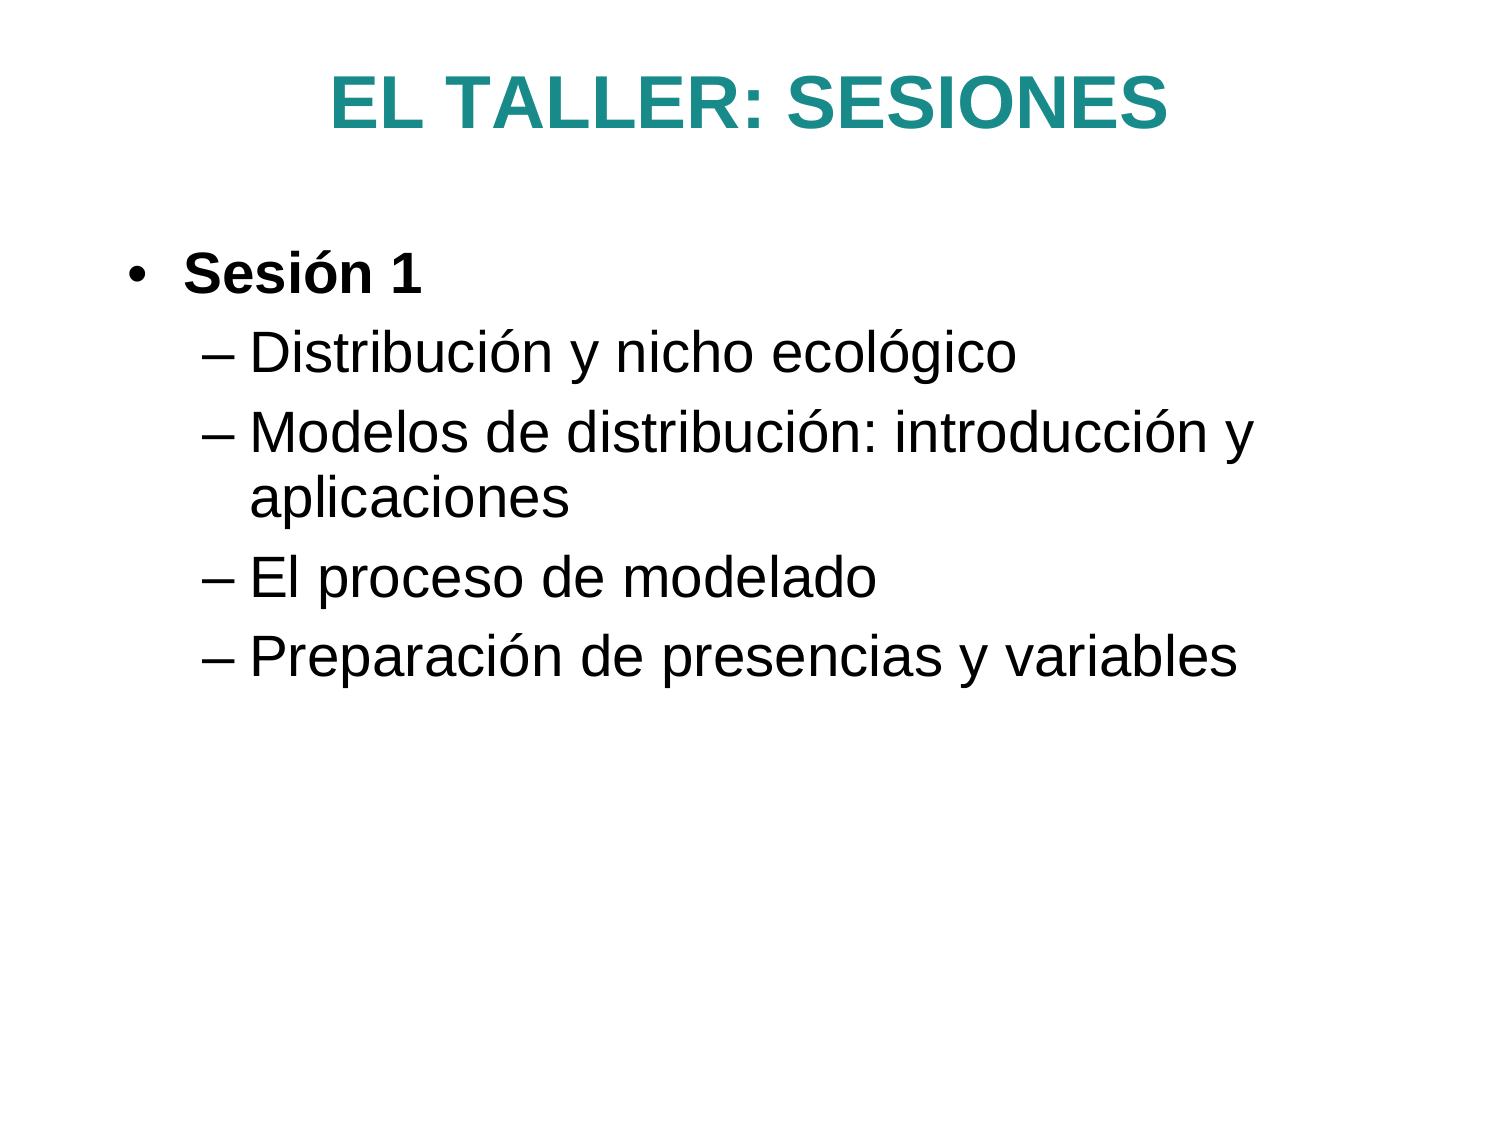

# EL TALLER: SESIONES
Sesión 1
Distribución y nicho ecológico
Modelos de distribución: introducción y aplicaciones
El proceso de modelado
Preparación de presencias y variables